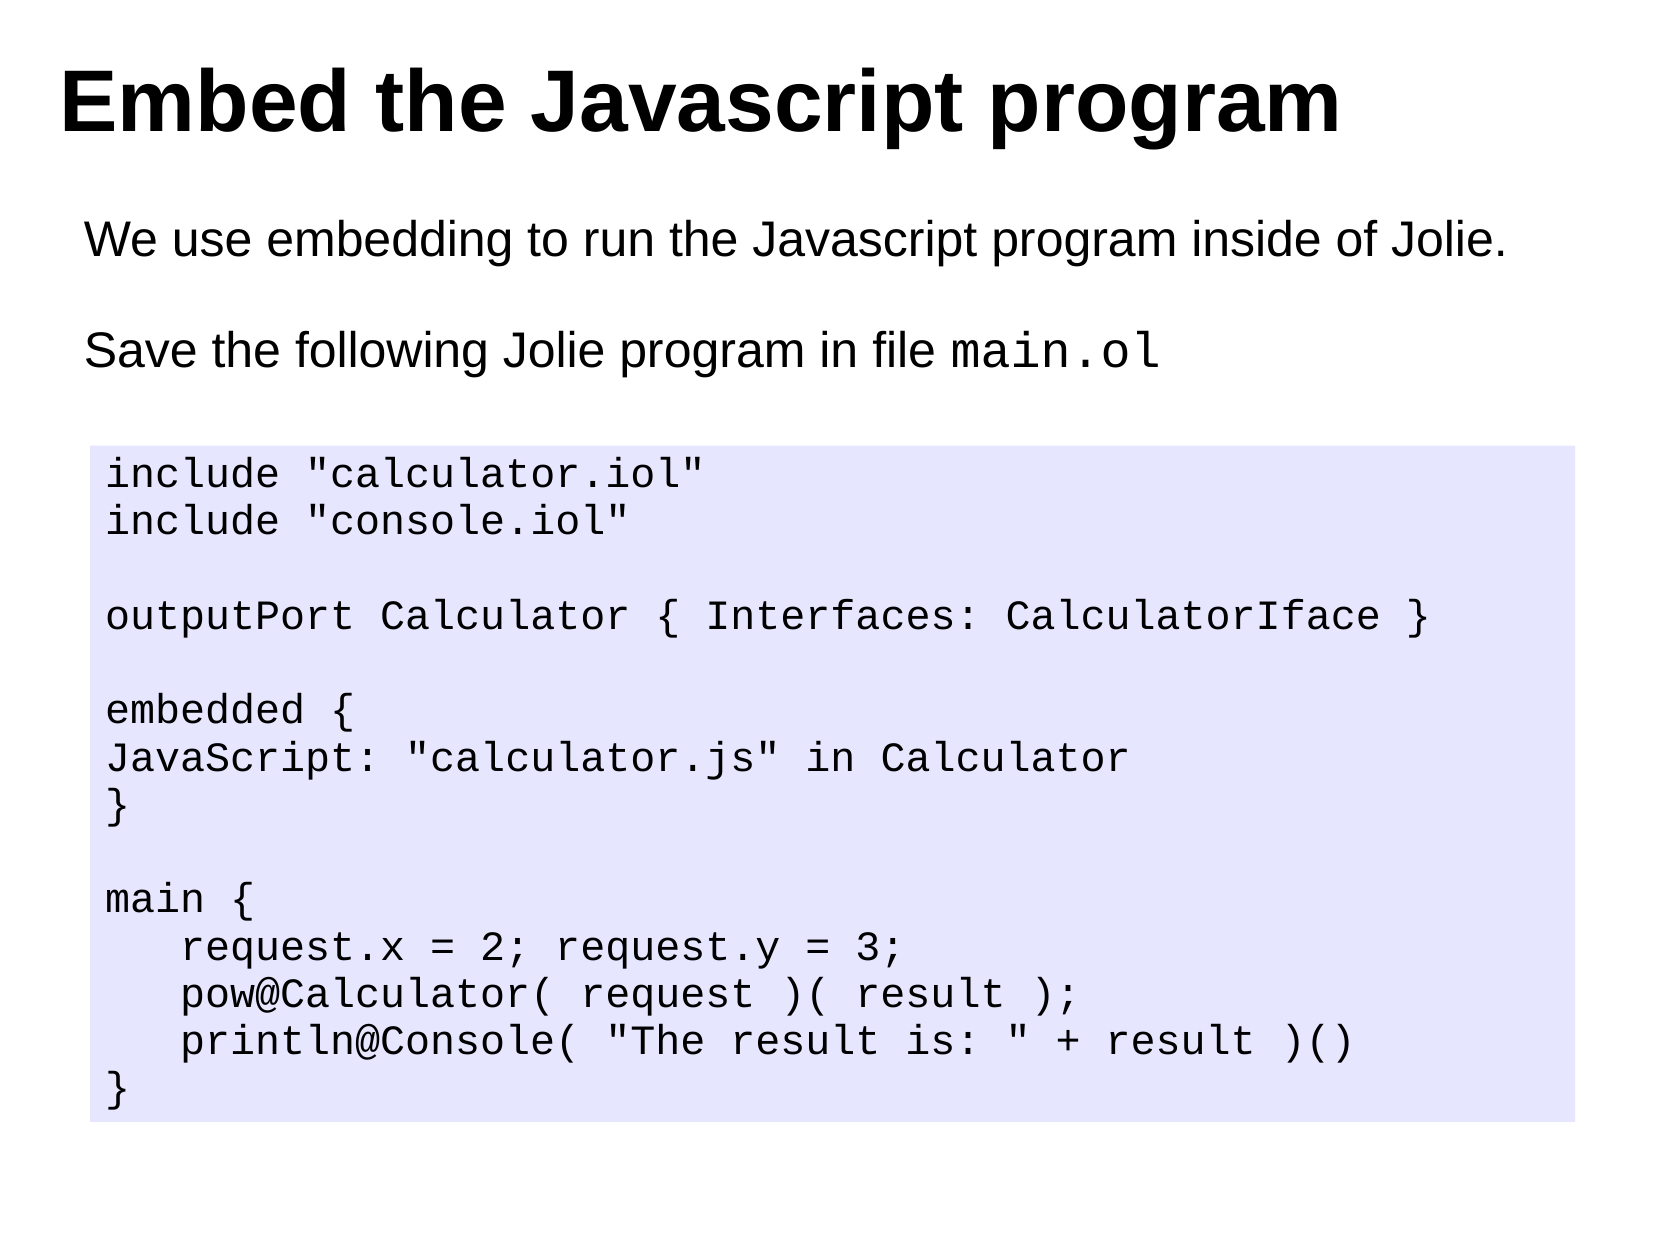

Embed the Javascript program
We use embedding to run the Javascript program inside of Jolie.
Save the following Jolie program in file main.ol
include "calculator.iol"
include "console.iol"
outputPort Calculator { Interfaces: CalculatorIface }
embedded {
JavaScript: "calculator.js" in Calculator
}
main {
	request.x = 2; request.y = 3;
	pow@Calculator( request )( result );
	println@Console( "The result is: " + result )()
}